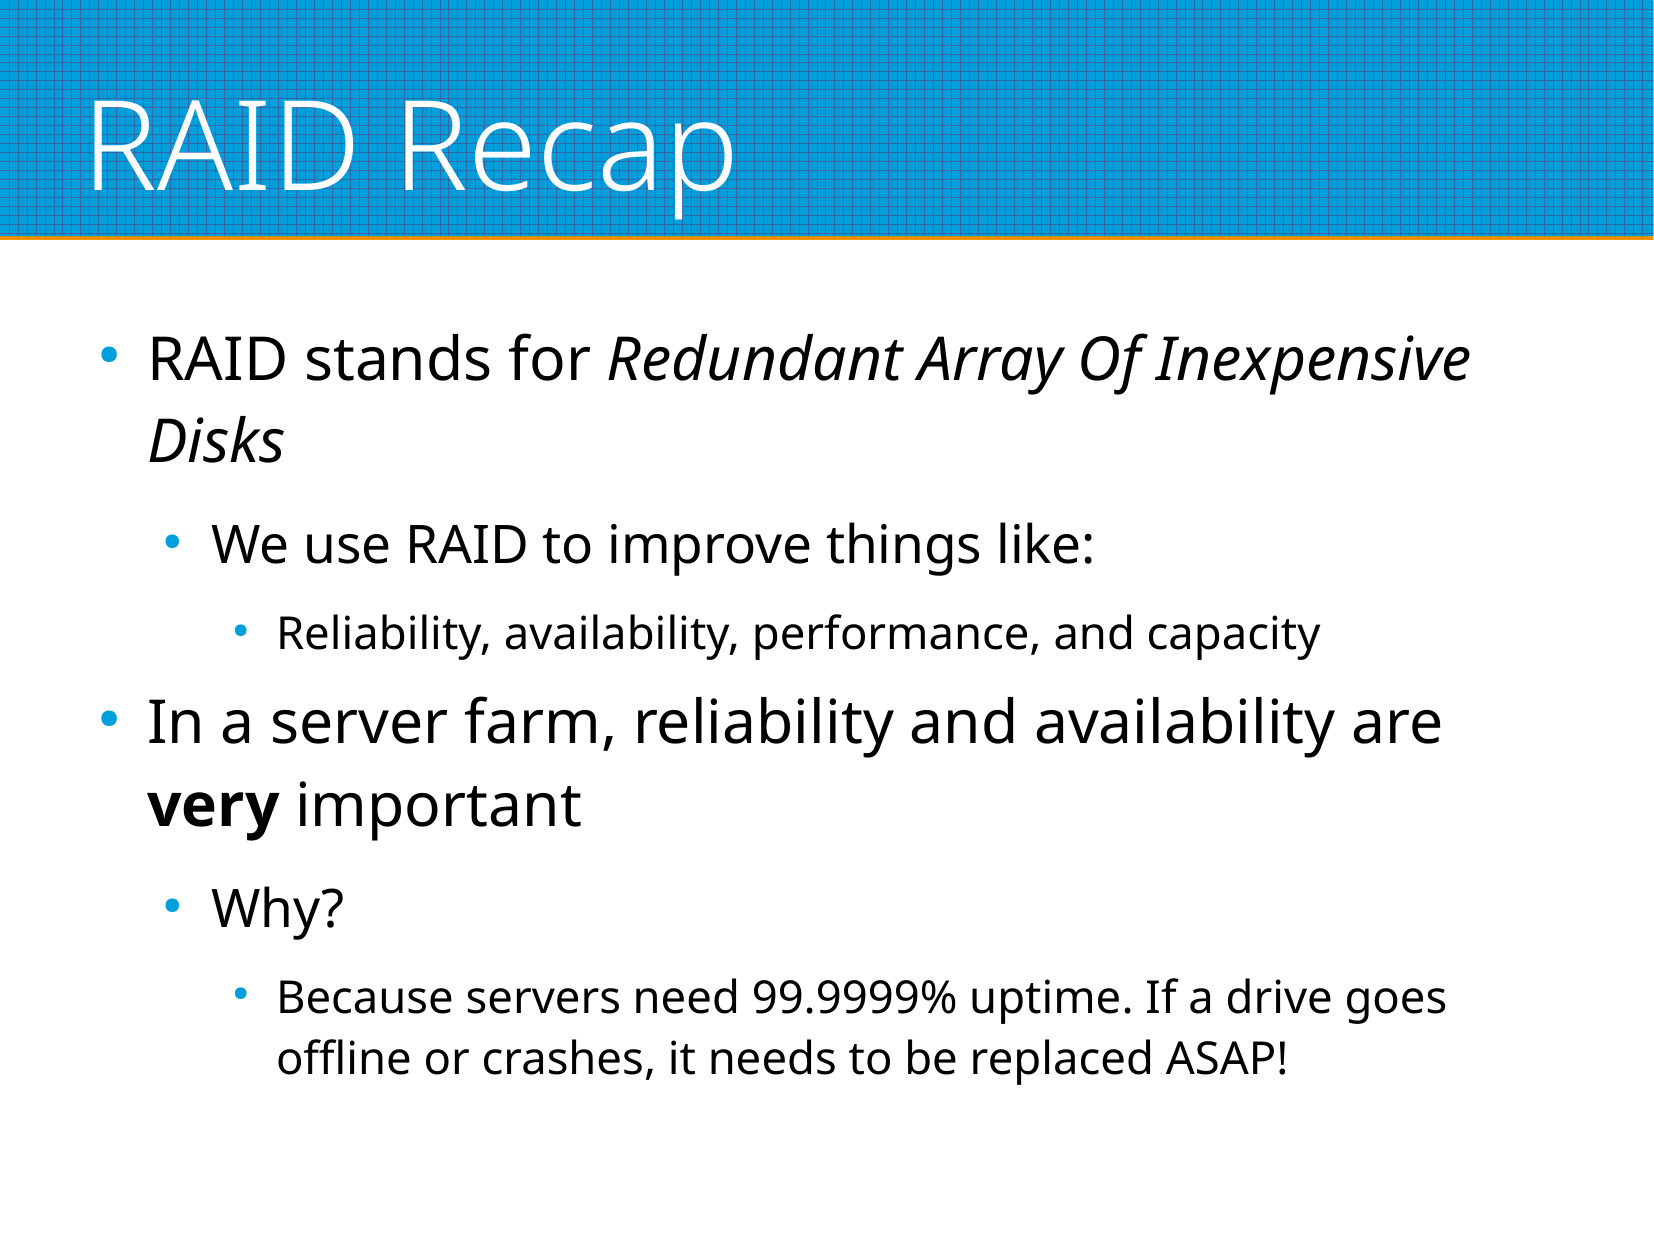

# RAID Recap
RAID stands for Redundant Array Of Inexpensive Disks
We use RAID to improve things like:
Reliability, availability, performance, and capacity
In a server farm, reliability and availability are very important
Why?
Because servers need 99.9999% uptime. If a drive goes offline or crashes, it needs to be replaced ASAP!